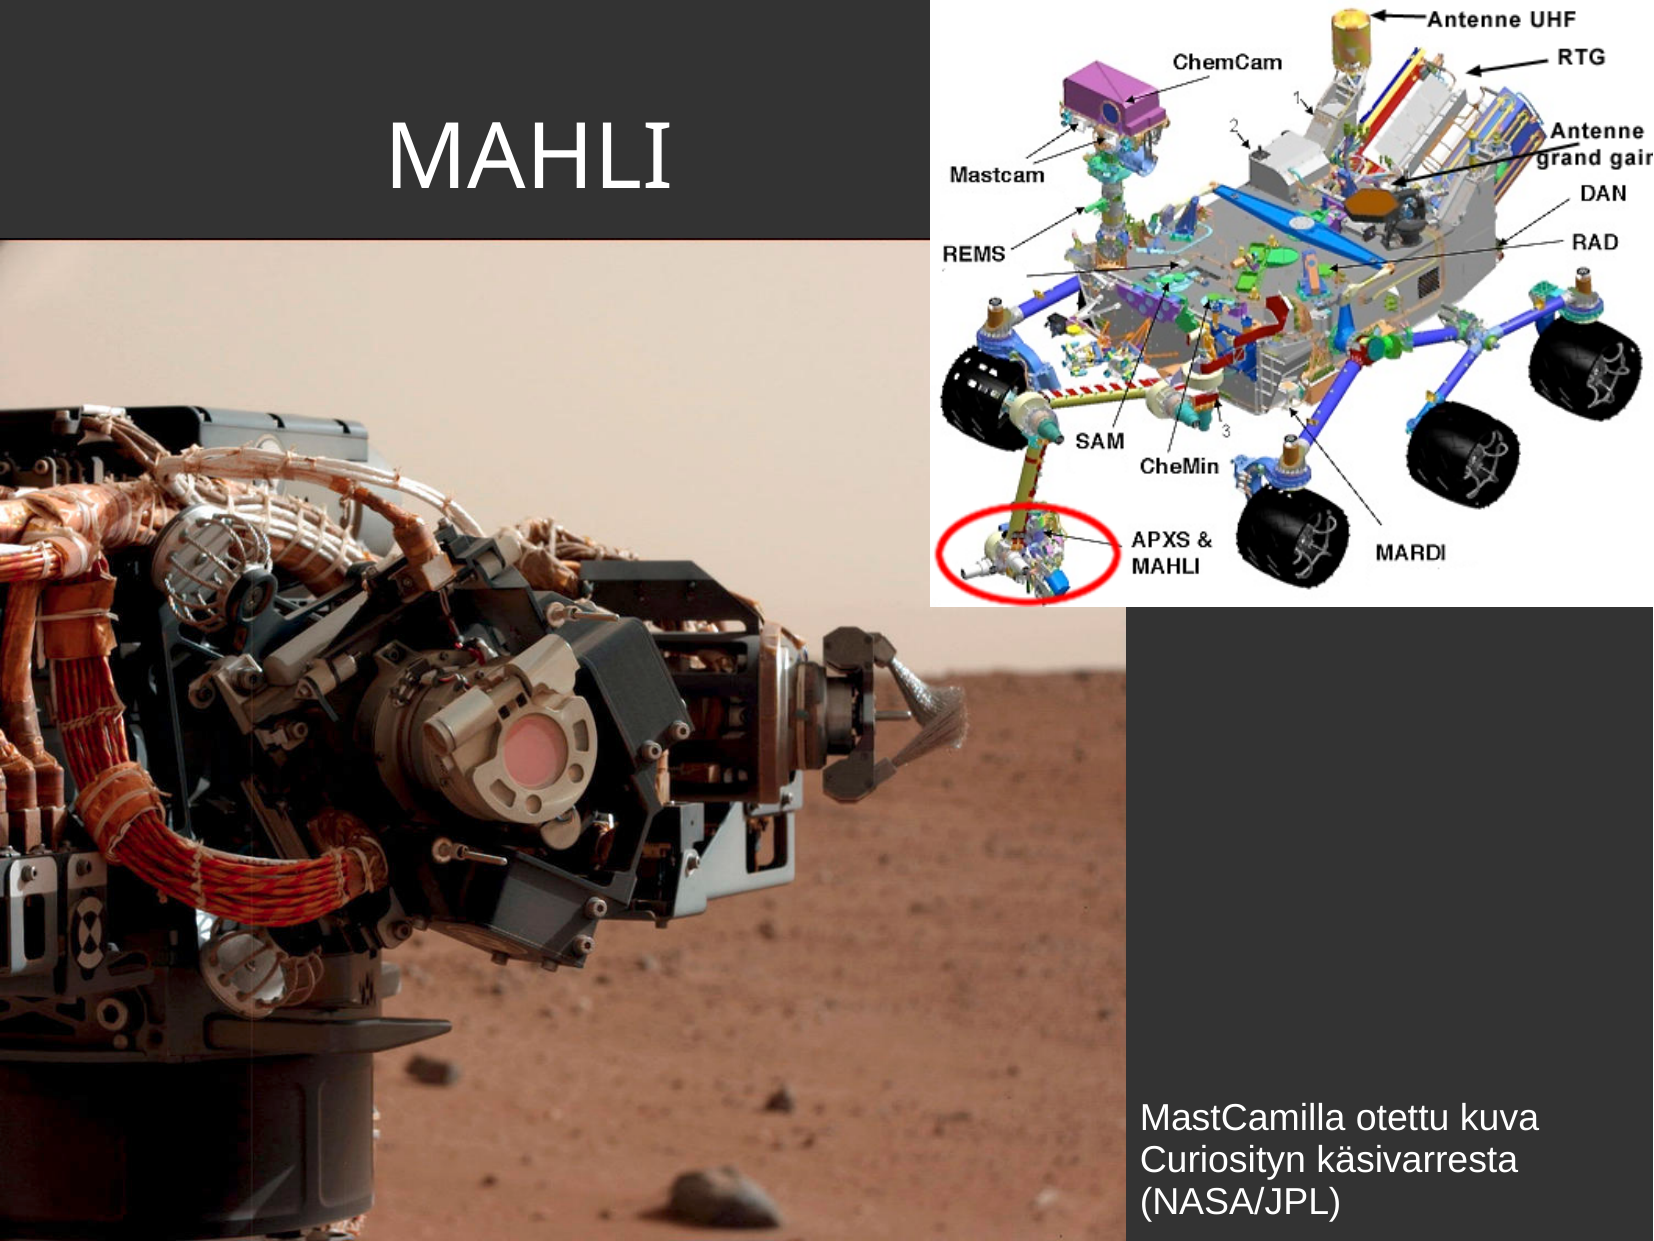

# MAHLI
MastCamilla otettu kuva
Curiosityn käsivarresta
(NASA/JPL)